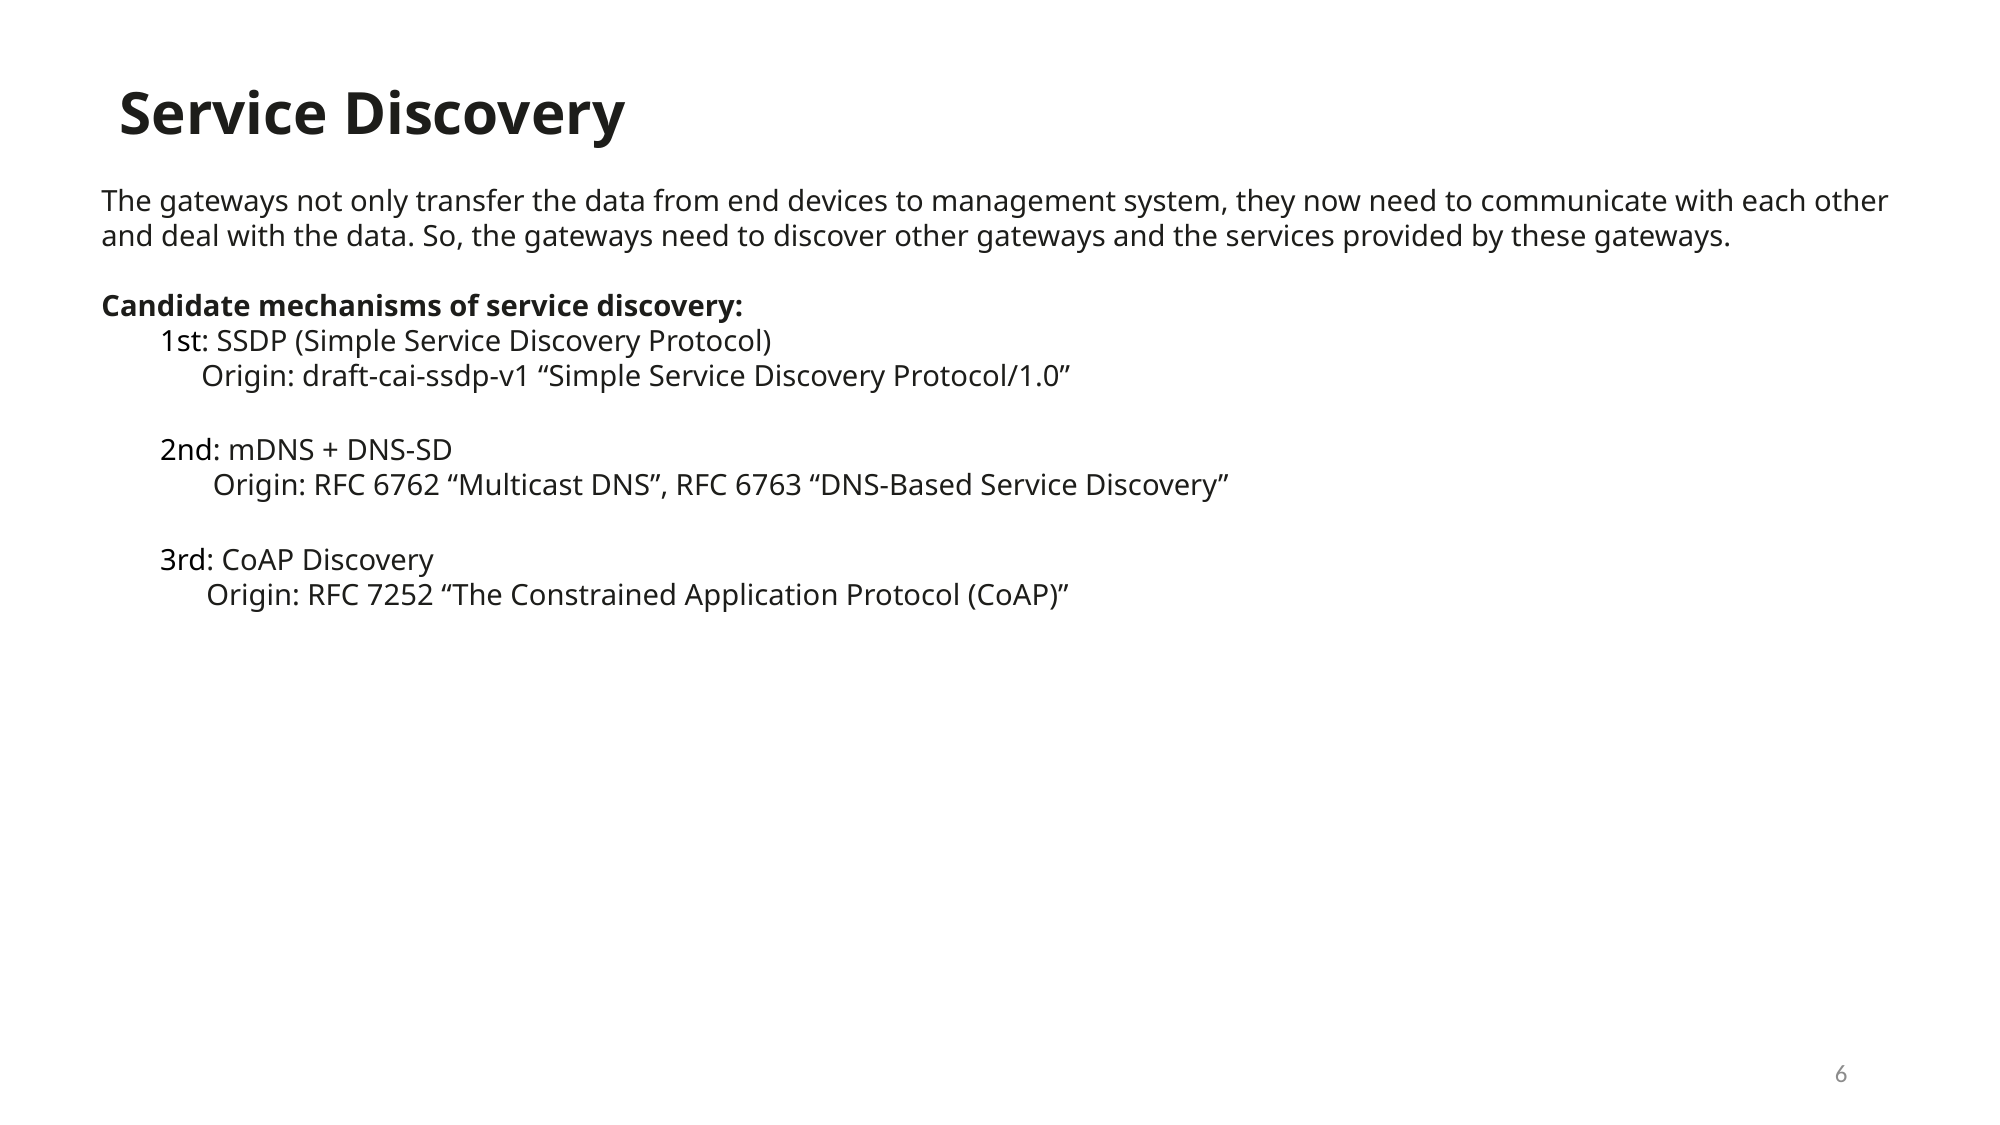

# Service Discovery
The gateways not only transfer the data from end devices to management system, they now need to communicate with each other and deal with the data. So, the gateways need to discover other gateways and the services provided by these gateways.
Candidate mechanisms of service discovery:
: SSDP (Simple Service Discovery Protocol)
Origin: draft-cai-ssdp-v1 “Simple Service Discovery Protocol/1.0”
: mDNS + DNS-SD
Origin: RFC 6762 “Multicast DNS”, RFC 6763 “DNS-Based Service Discovery”
: CoAP Discovery
Origin: RFC 7252 “The Constrained Application Protocol (CoAP)”
6